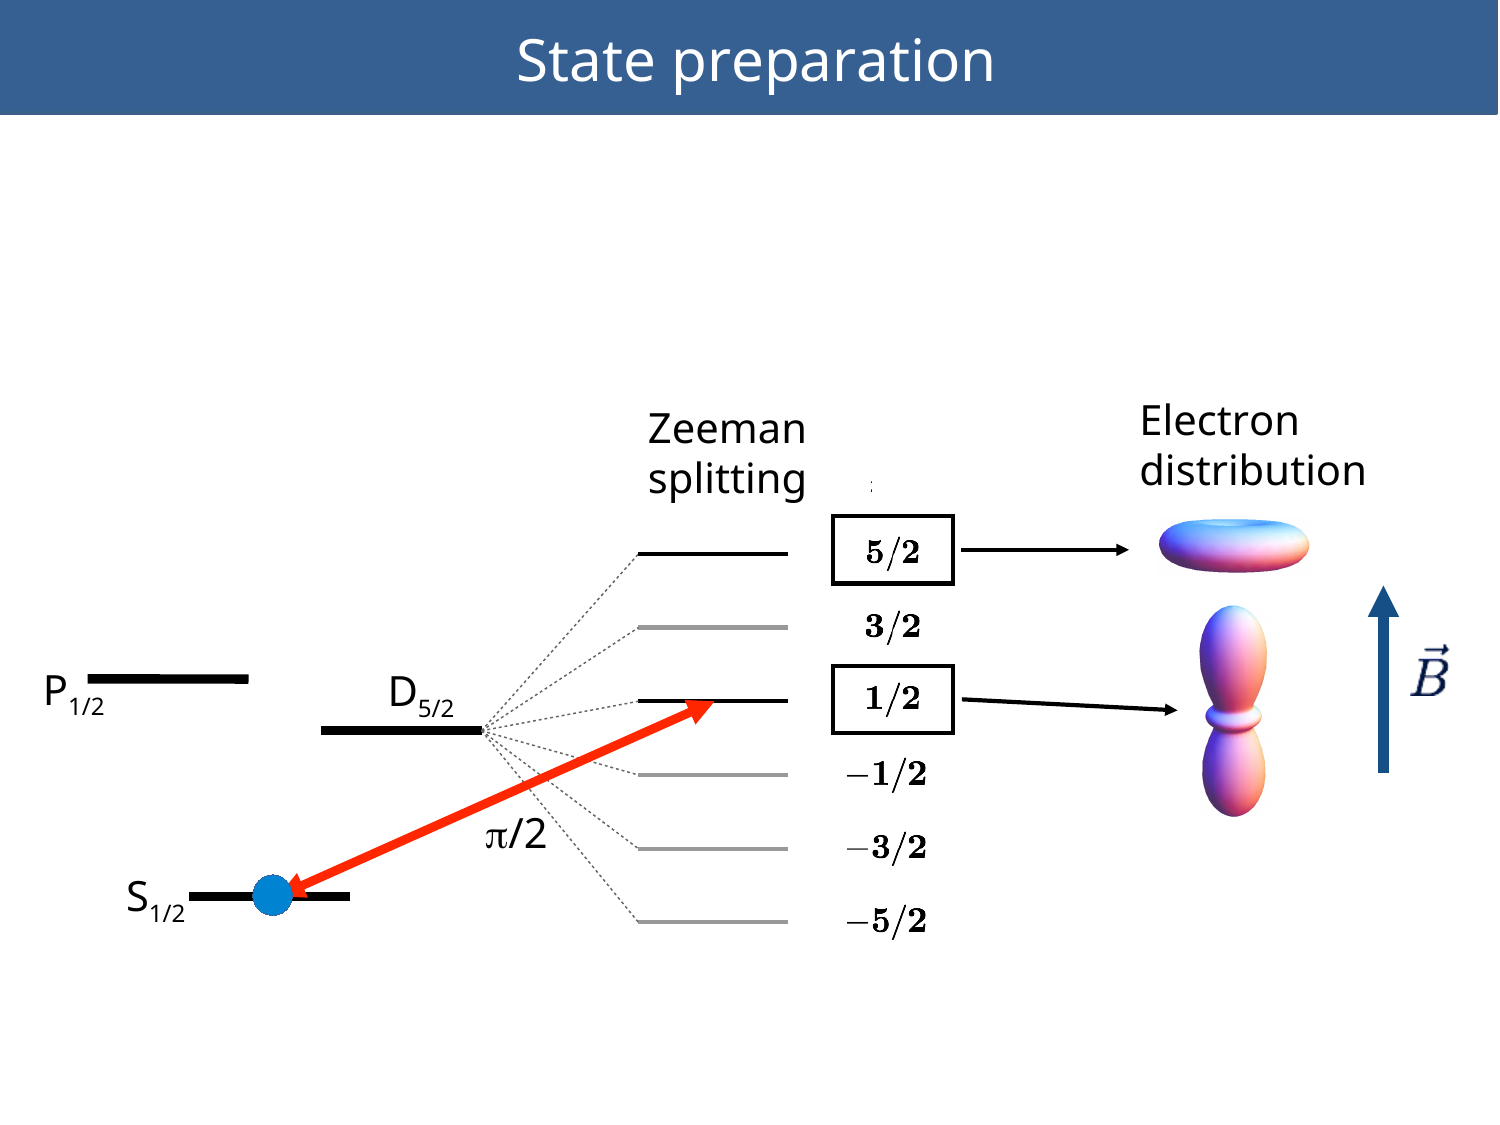

State preparation
Zeeman splitting
Electron distribution
P1/2
D5/2
S1/2
p/2